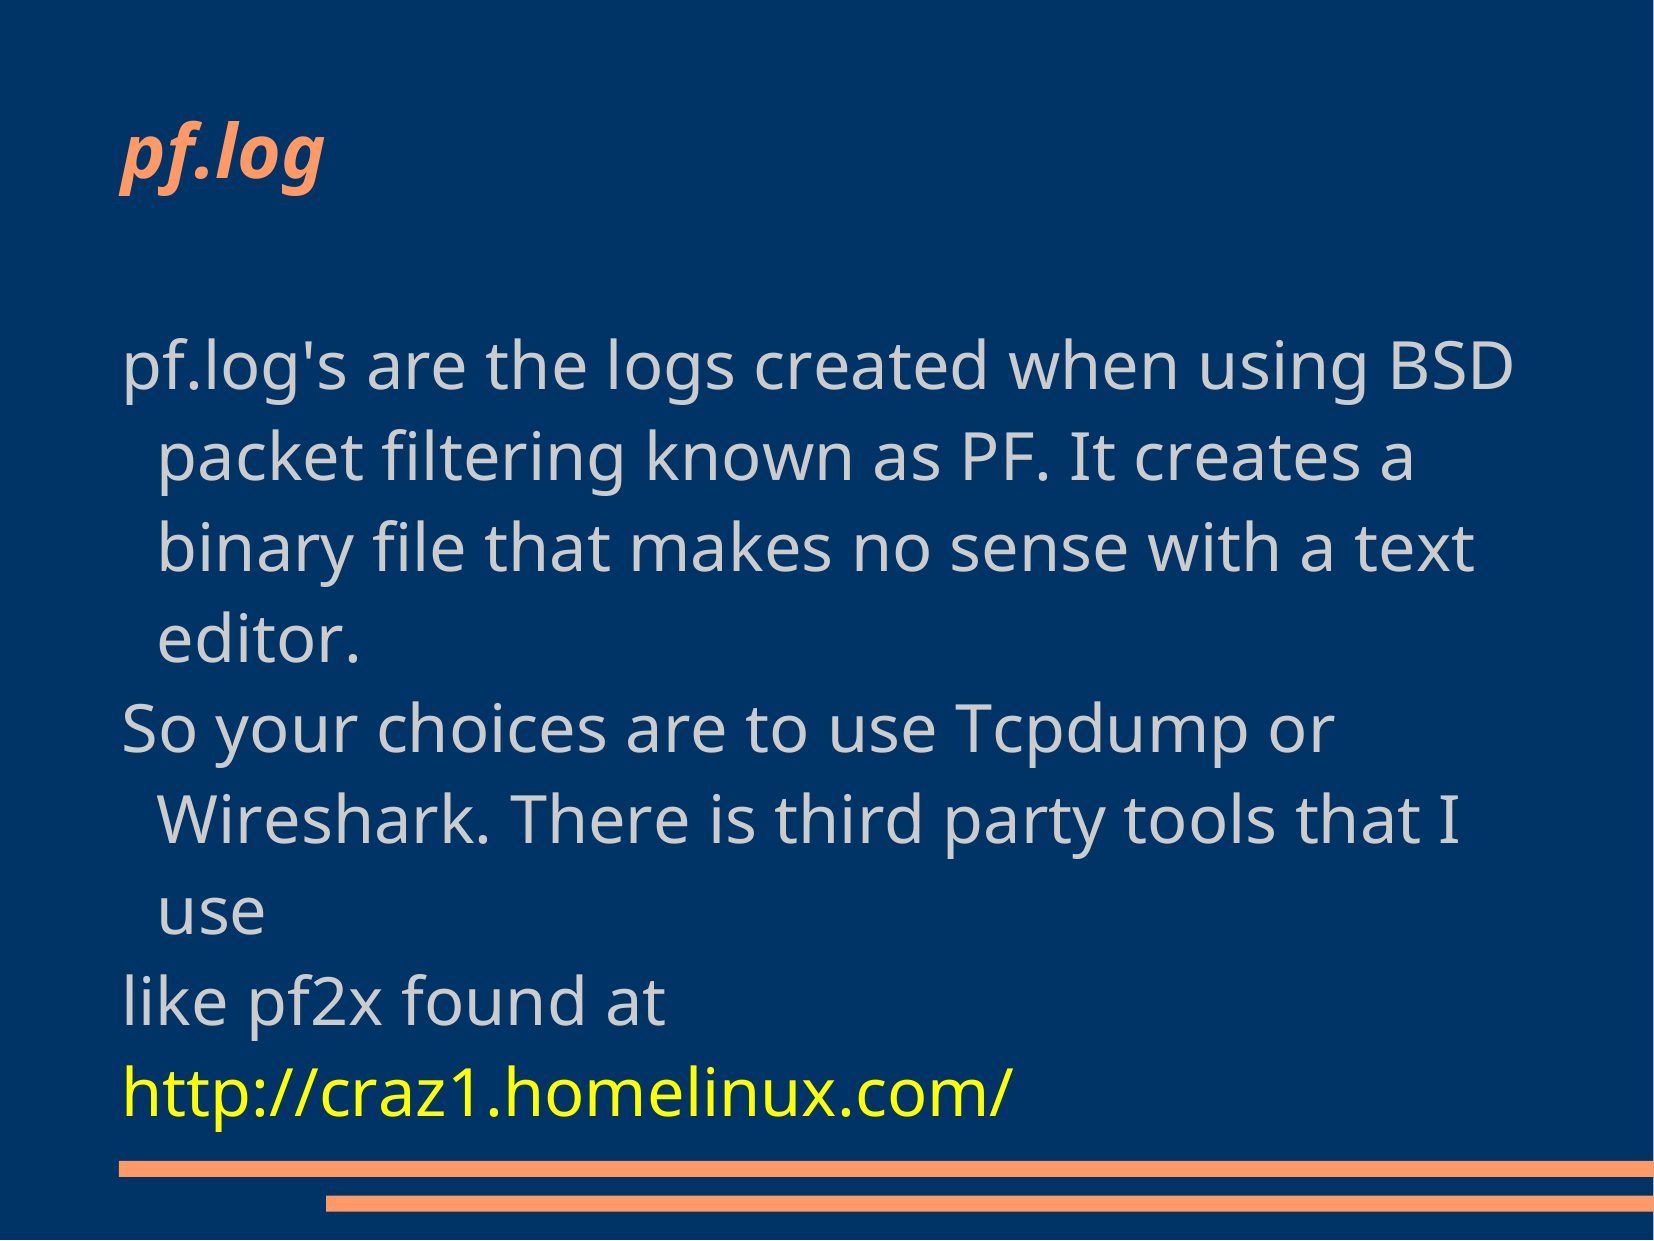

# pf.log
pf.log's are the logs created when using BSD packet filtering known as PF. It creates a binary file that makes no sense with a text editor.
So your choices are to use Tcpdump or Wireshark. There is third party tools that I use
like pf2x found at
http://craz1.homelinux.com/